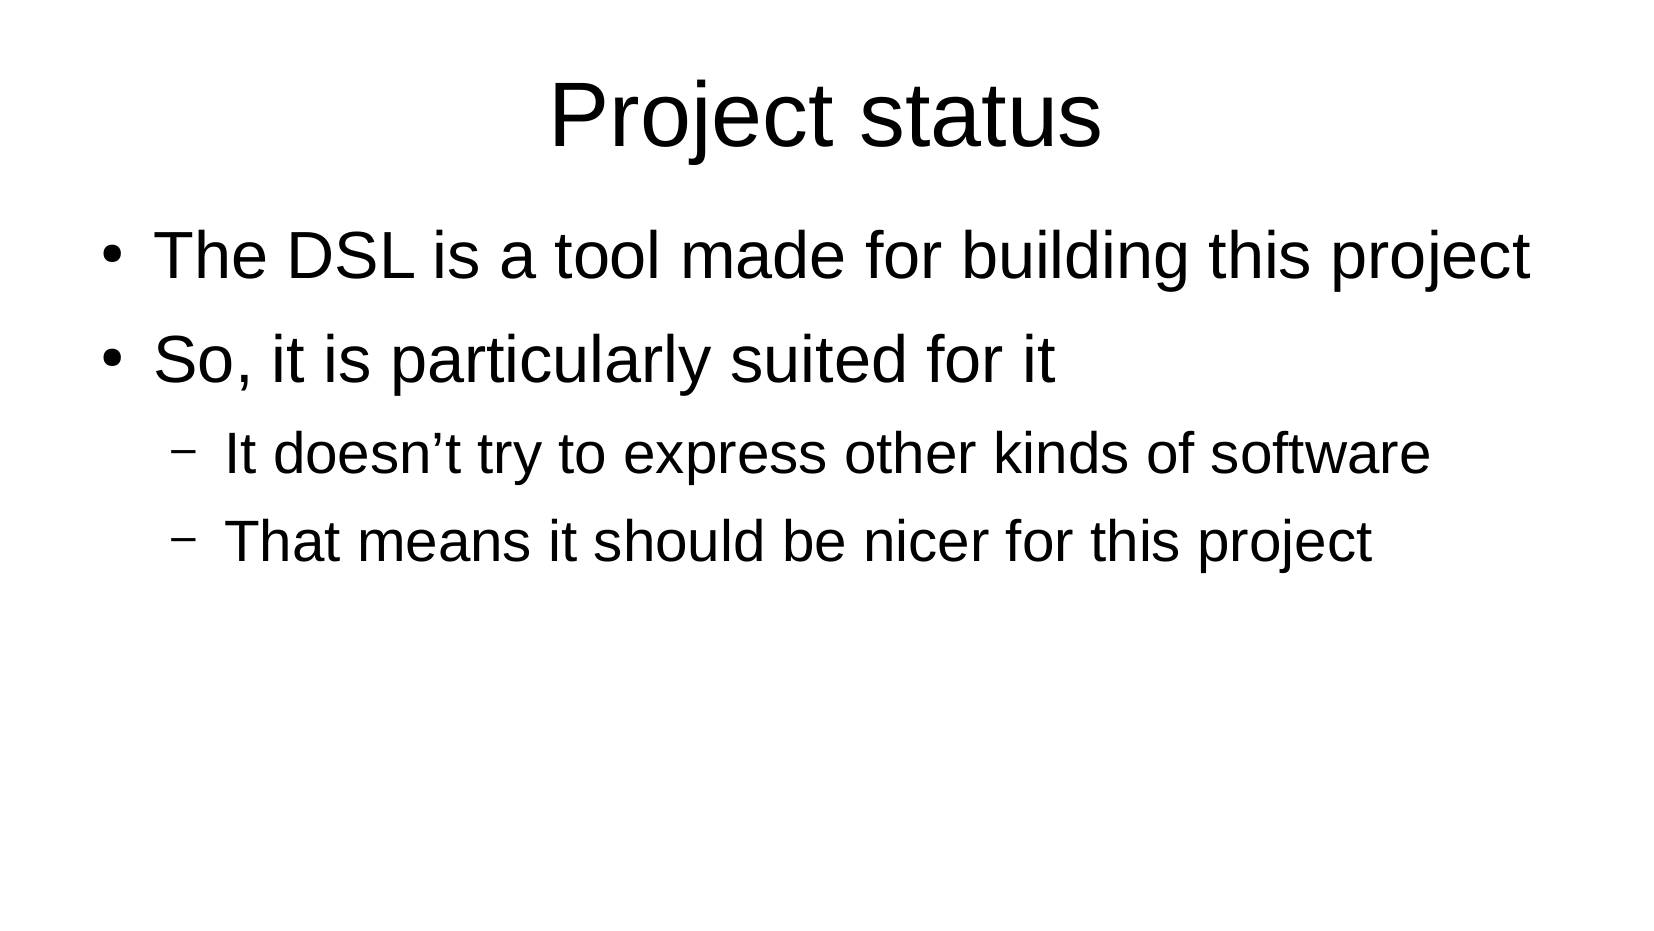

# Project status
The DSL is a tool made for building this project
So, it is particularly suited for it
It doesn’t try to express other kinds of software
That means it should be nicer for this project